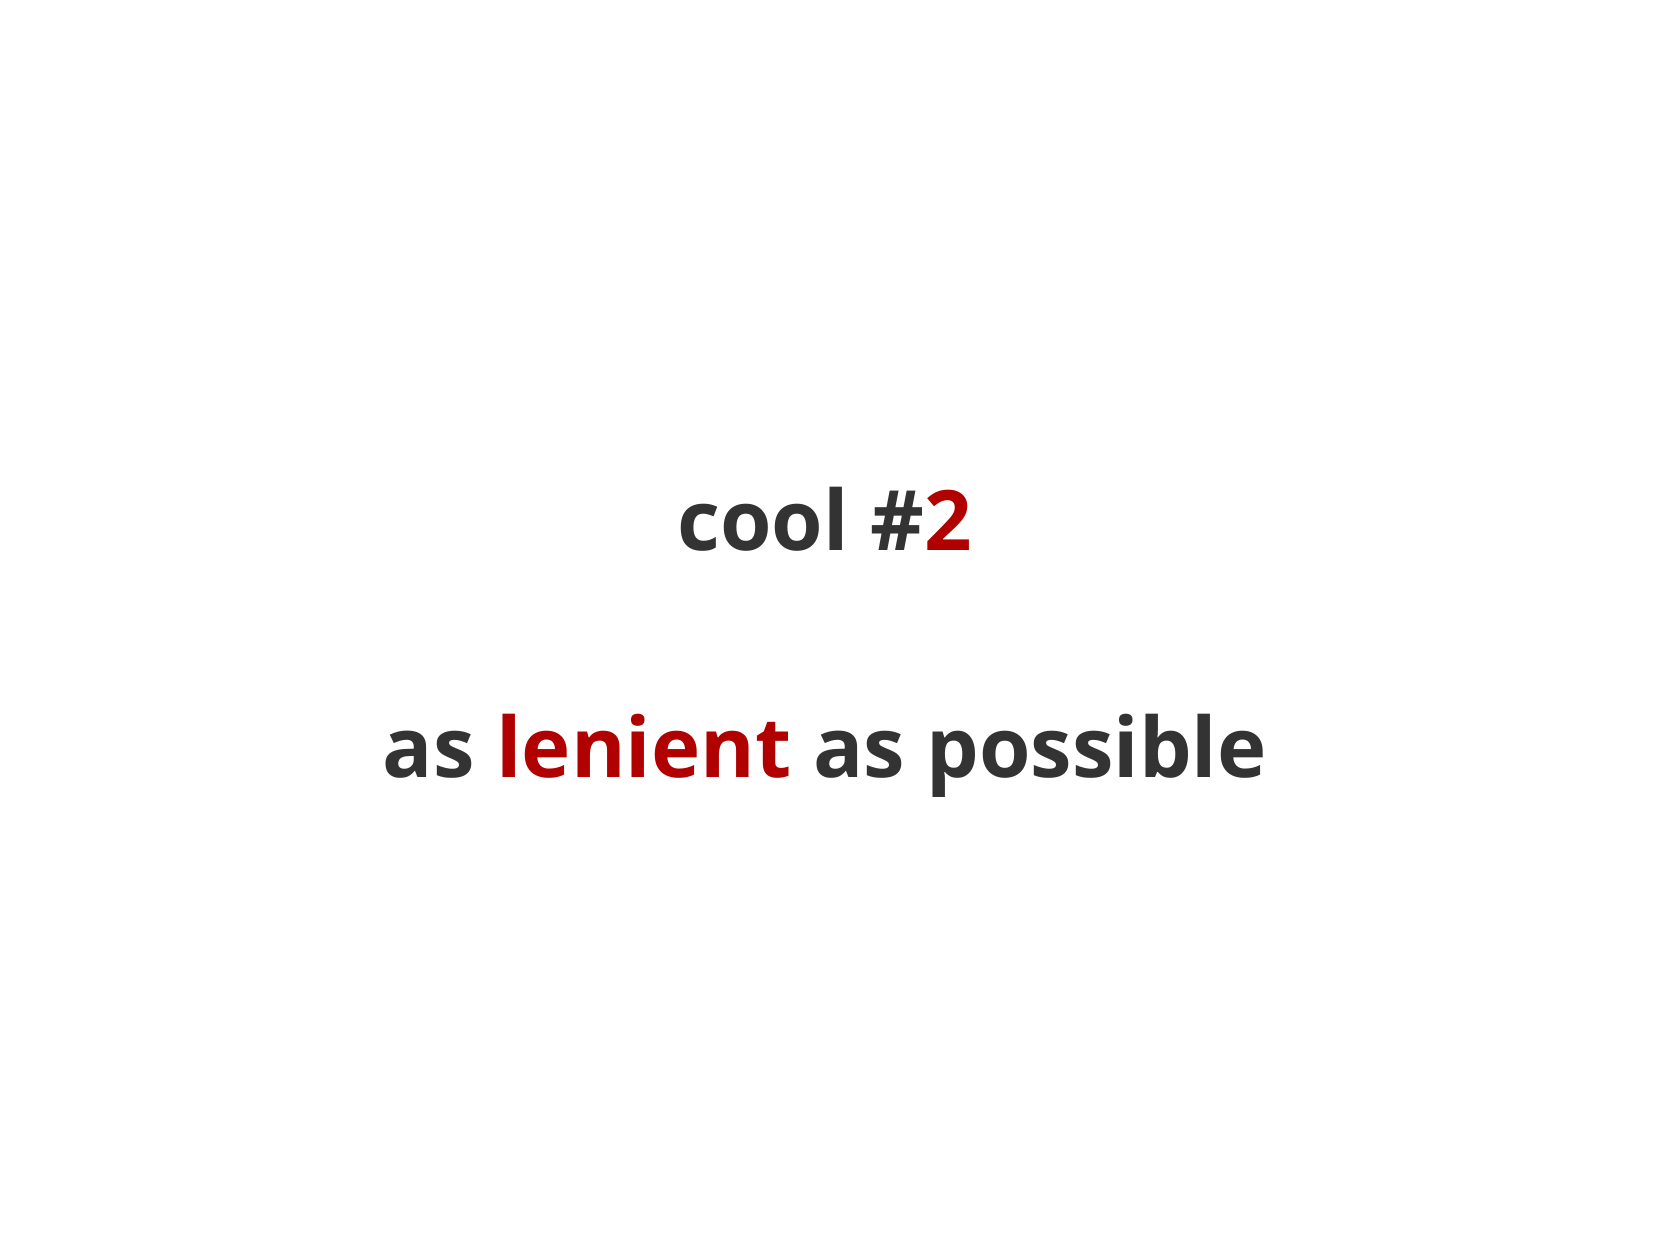

#
cool #2
as lenient as possible